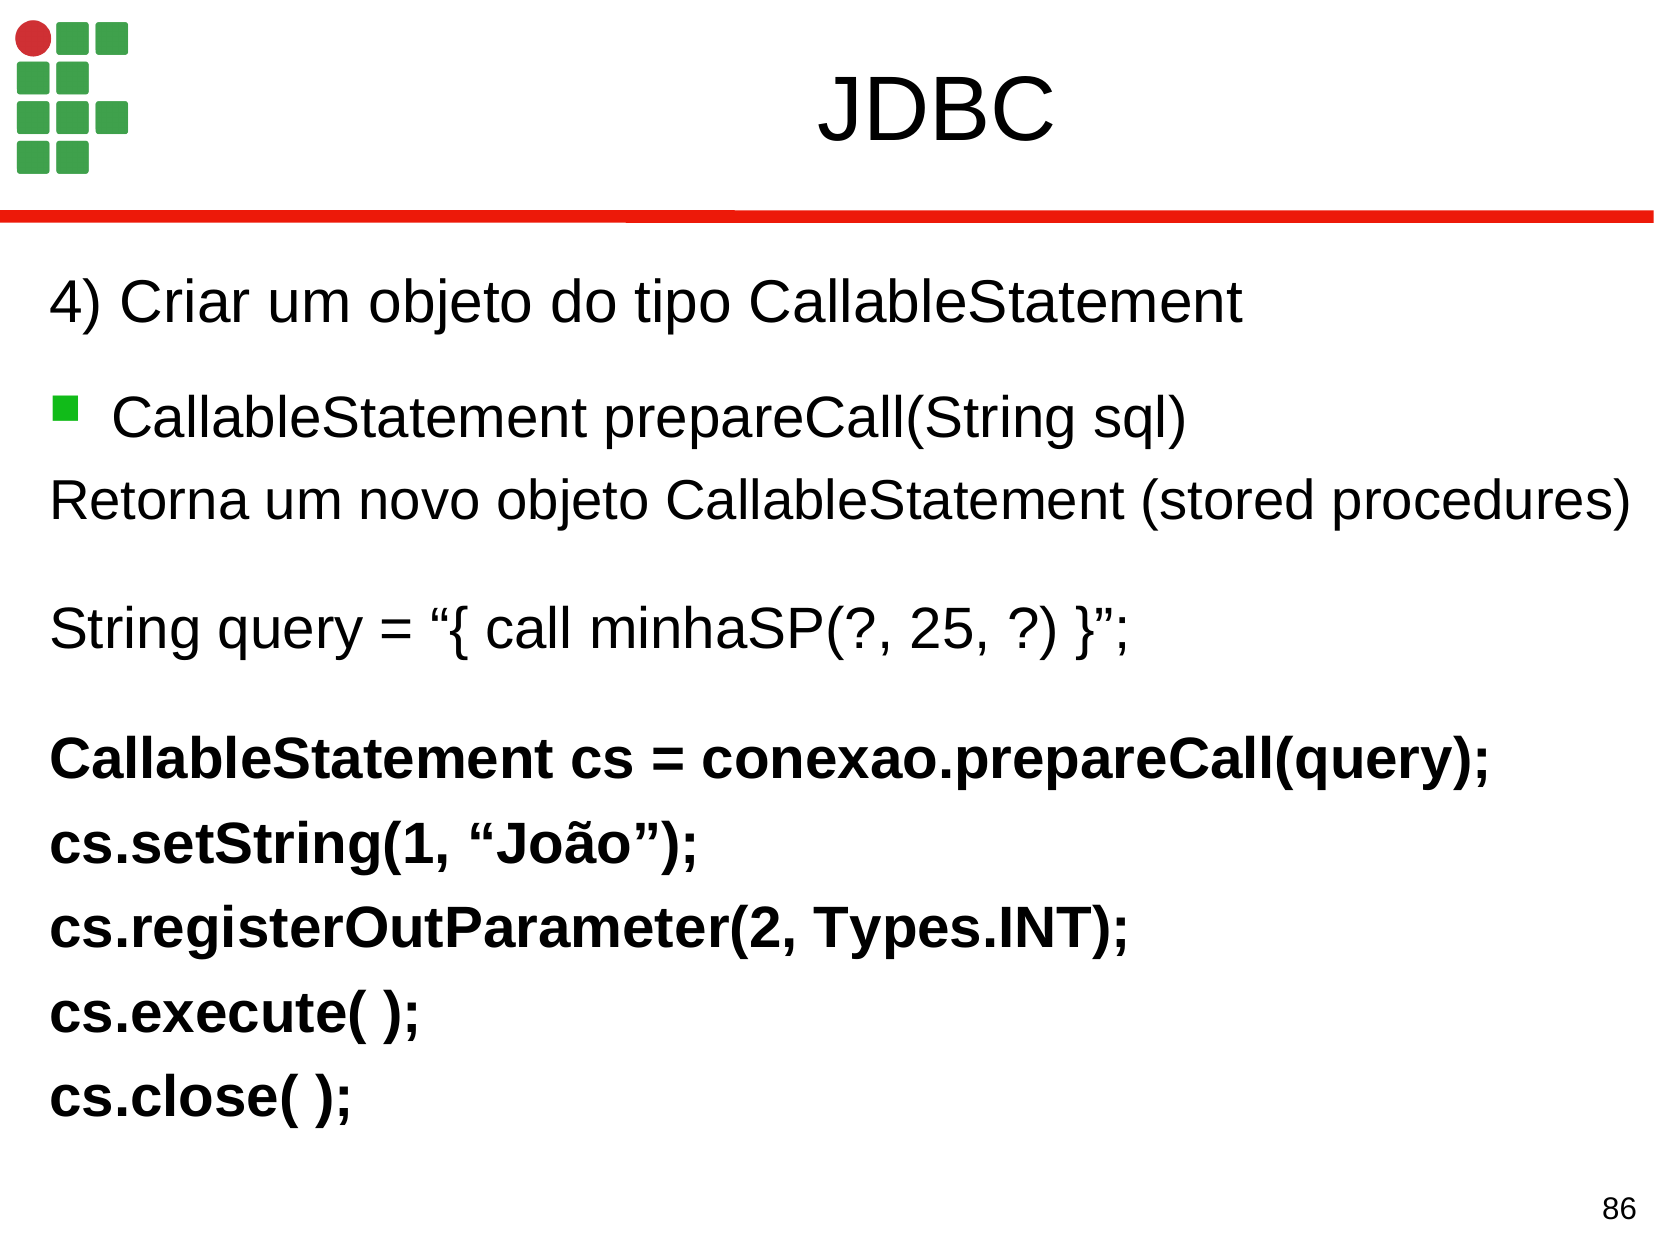

JDBC
4) Criar um objeto do tipo CallableStatement
CallableStatement prepareCall(String sql)
Retorna um novo objeto CallableStatement (stored procedures)
String query = “{ call minhaSP(?, 25, ?) }”;
CallableStatement cs = conexao.prepareCall(query);
cs.setString(1, “João”);
cs.registerOutParameter(2, Types.INT);
cs.execute( );
cs.close( );